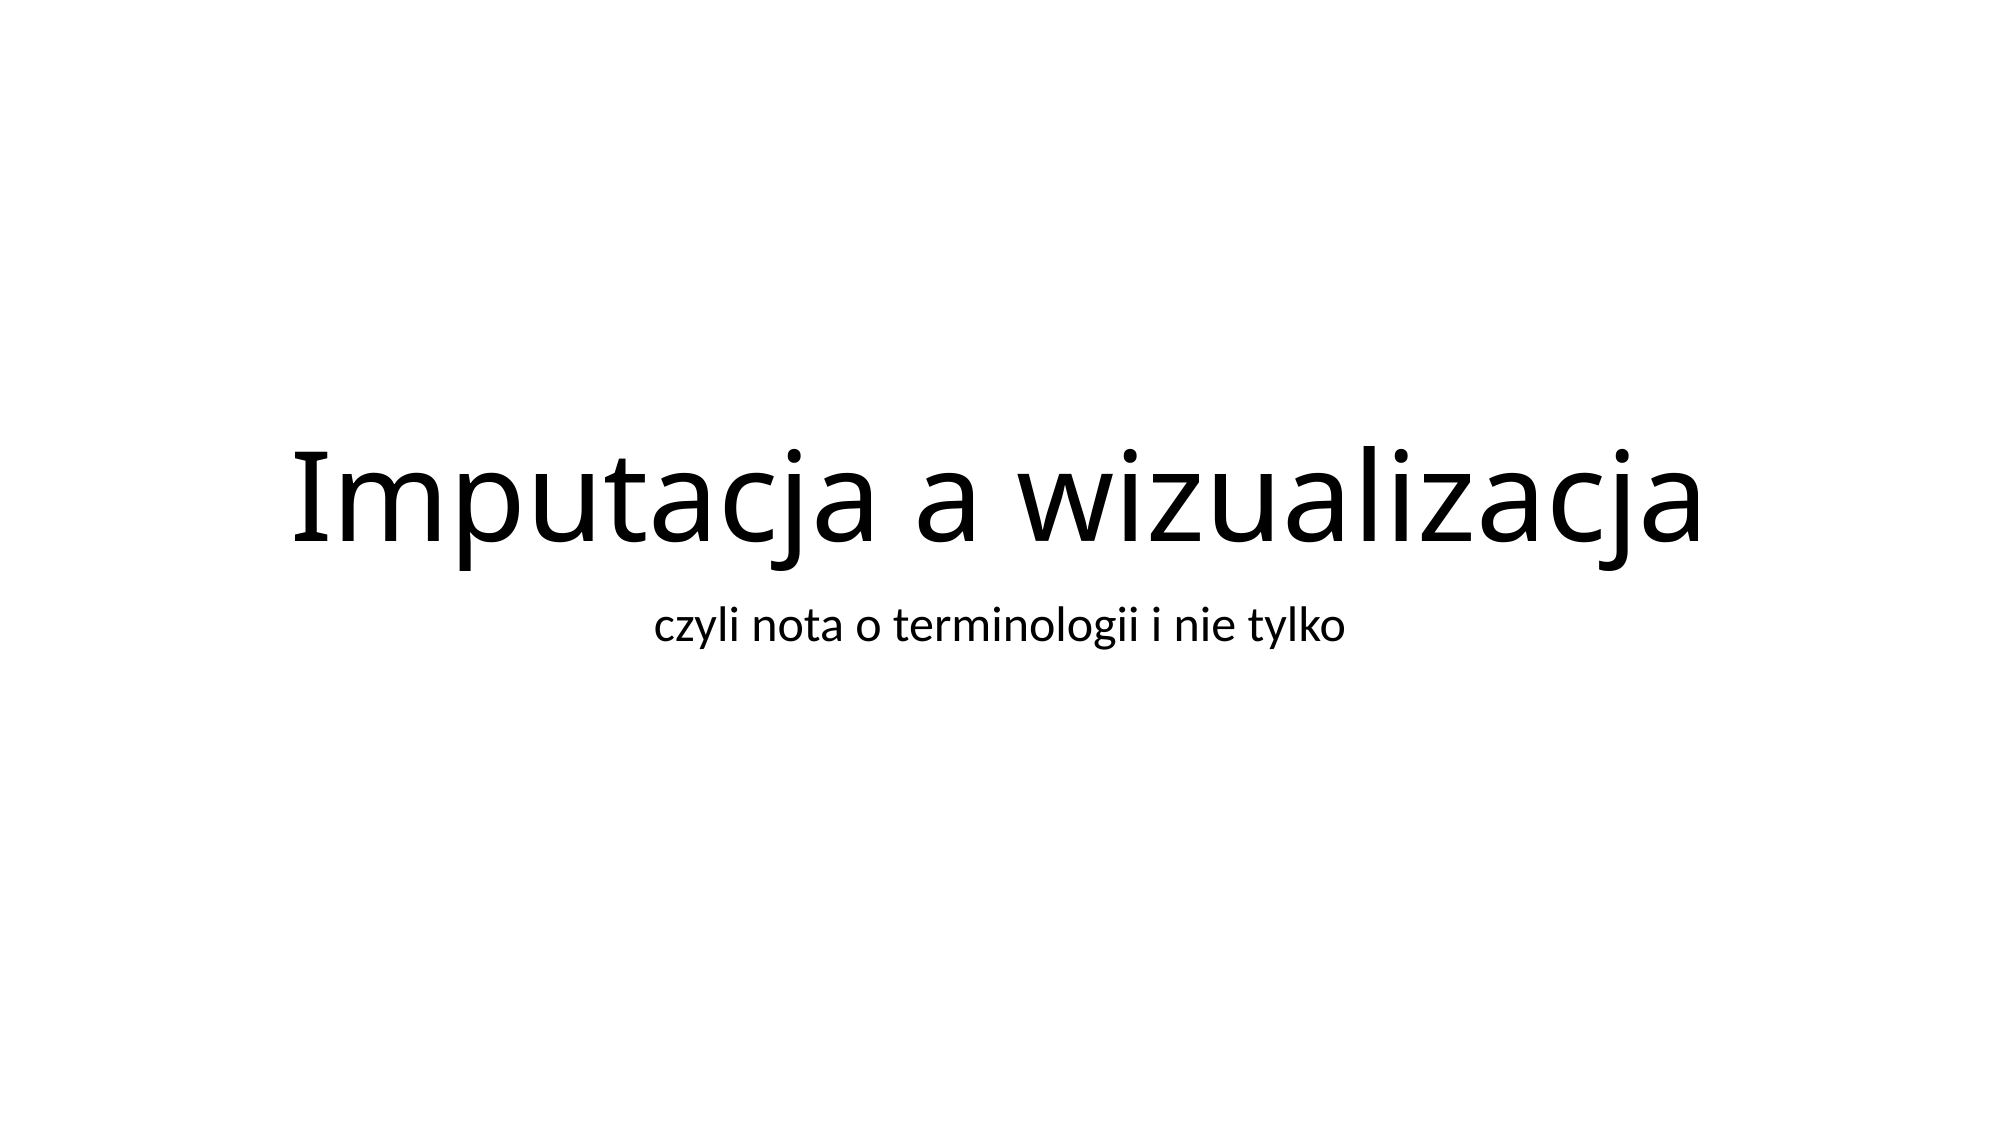

# Imputacja a wizualizacja
czyli nota o terminologii i nie tylko